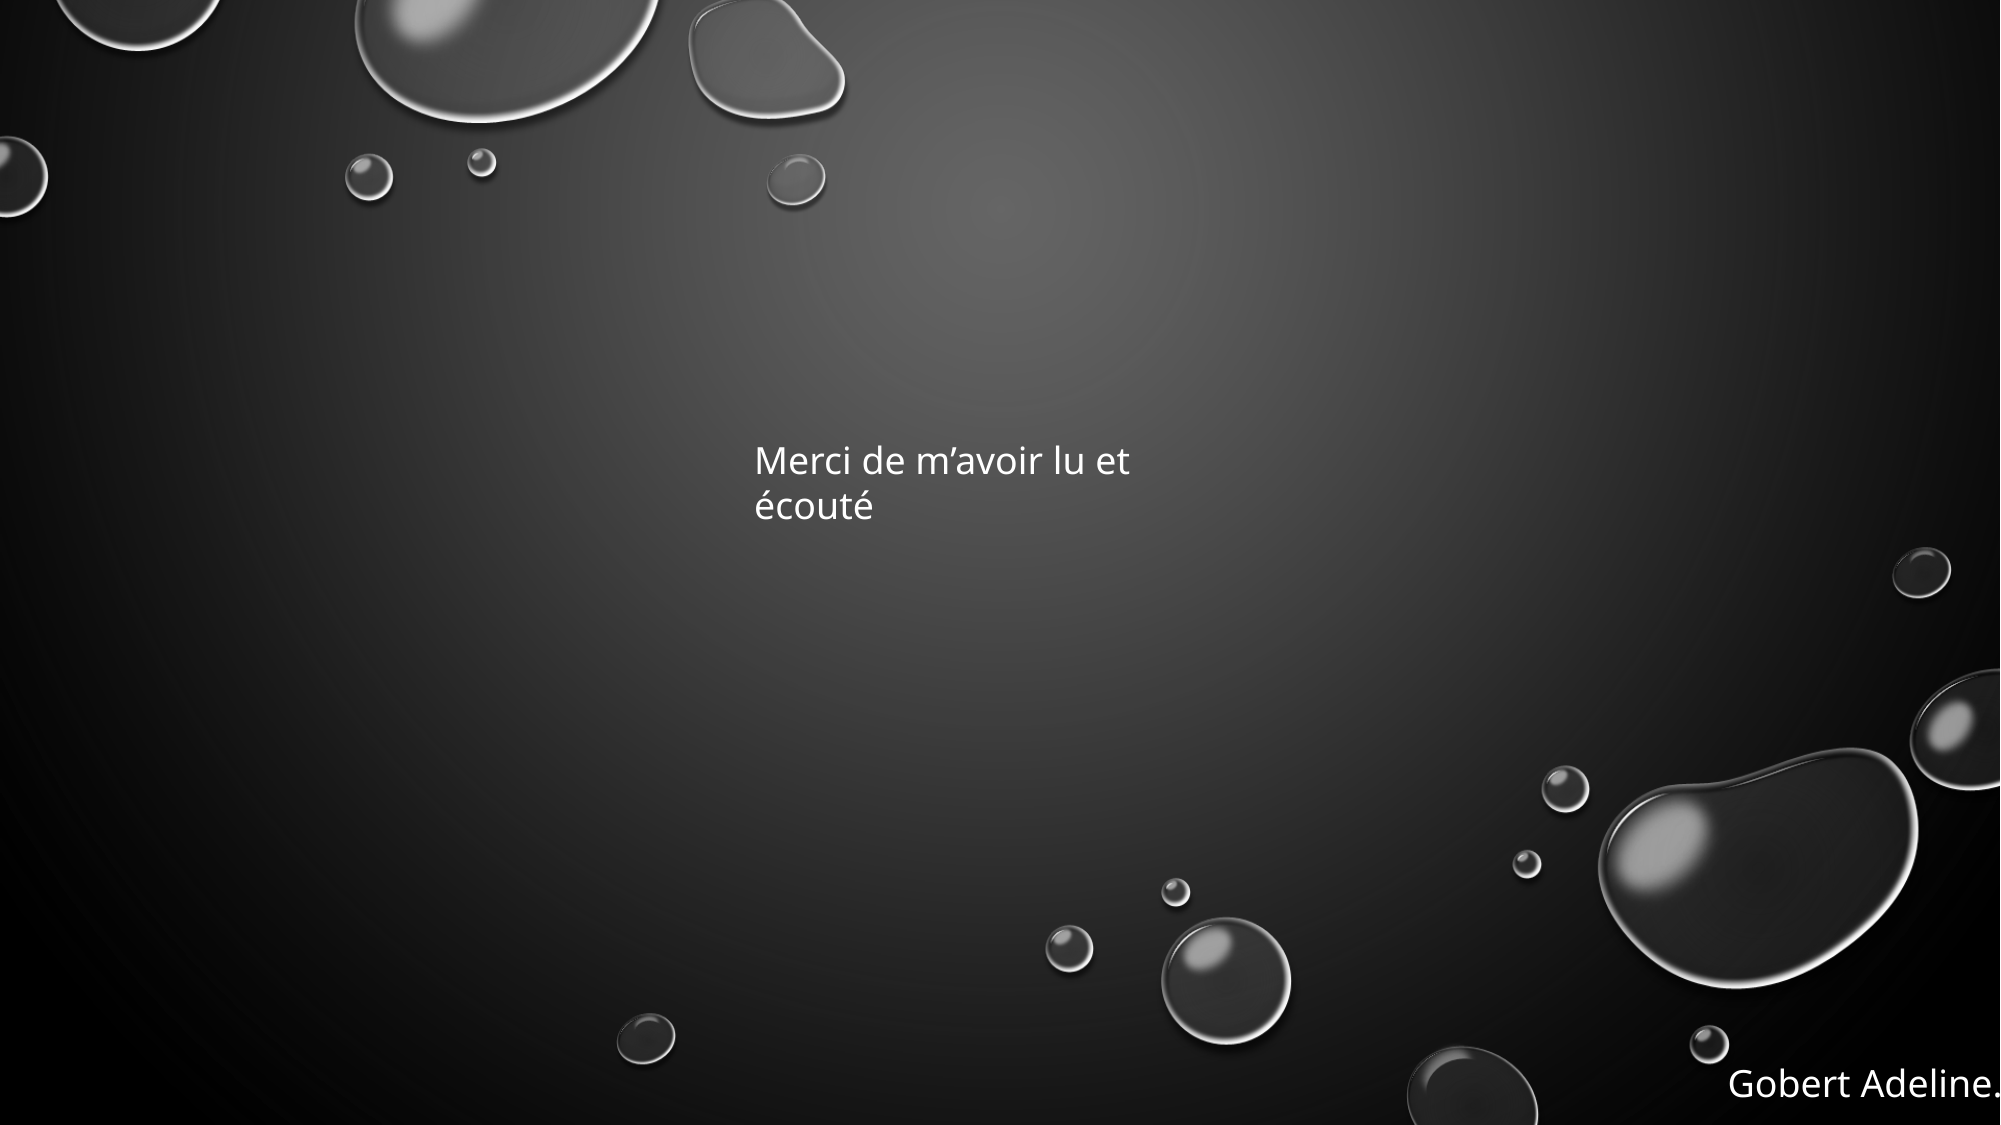

Merci de m’avoir lu et écouté
Gobert Adeline.